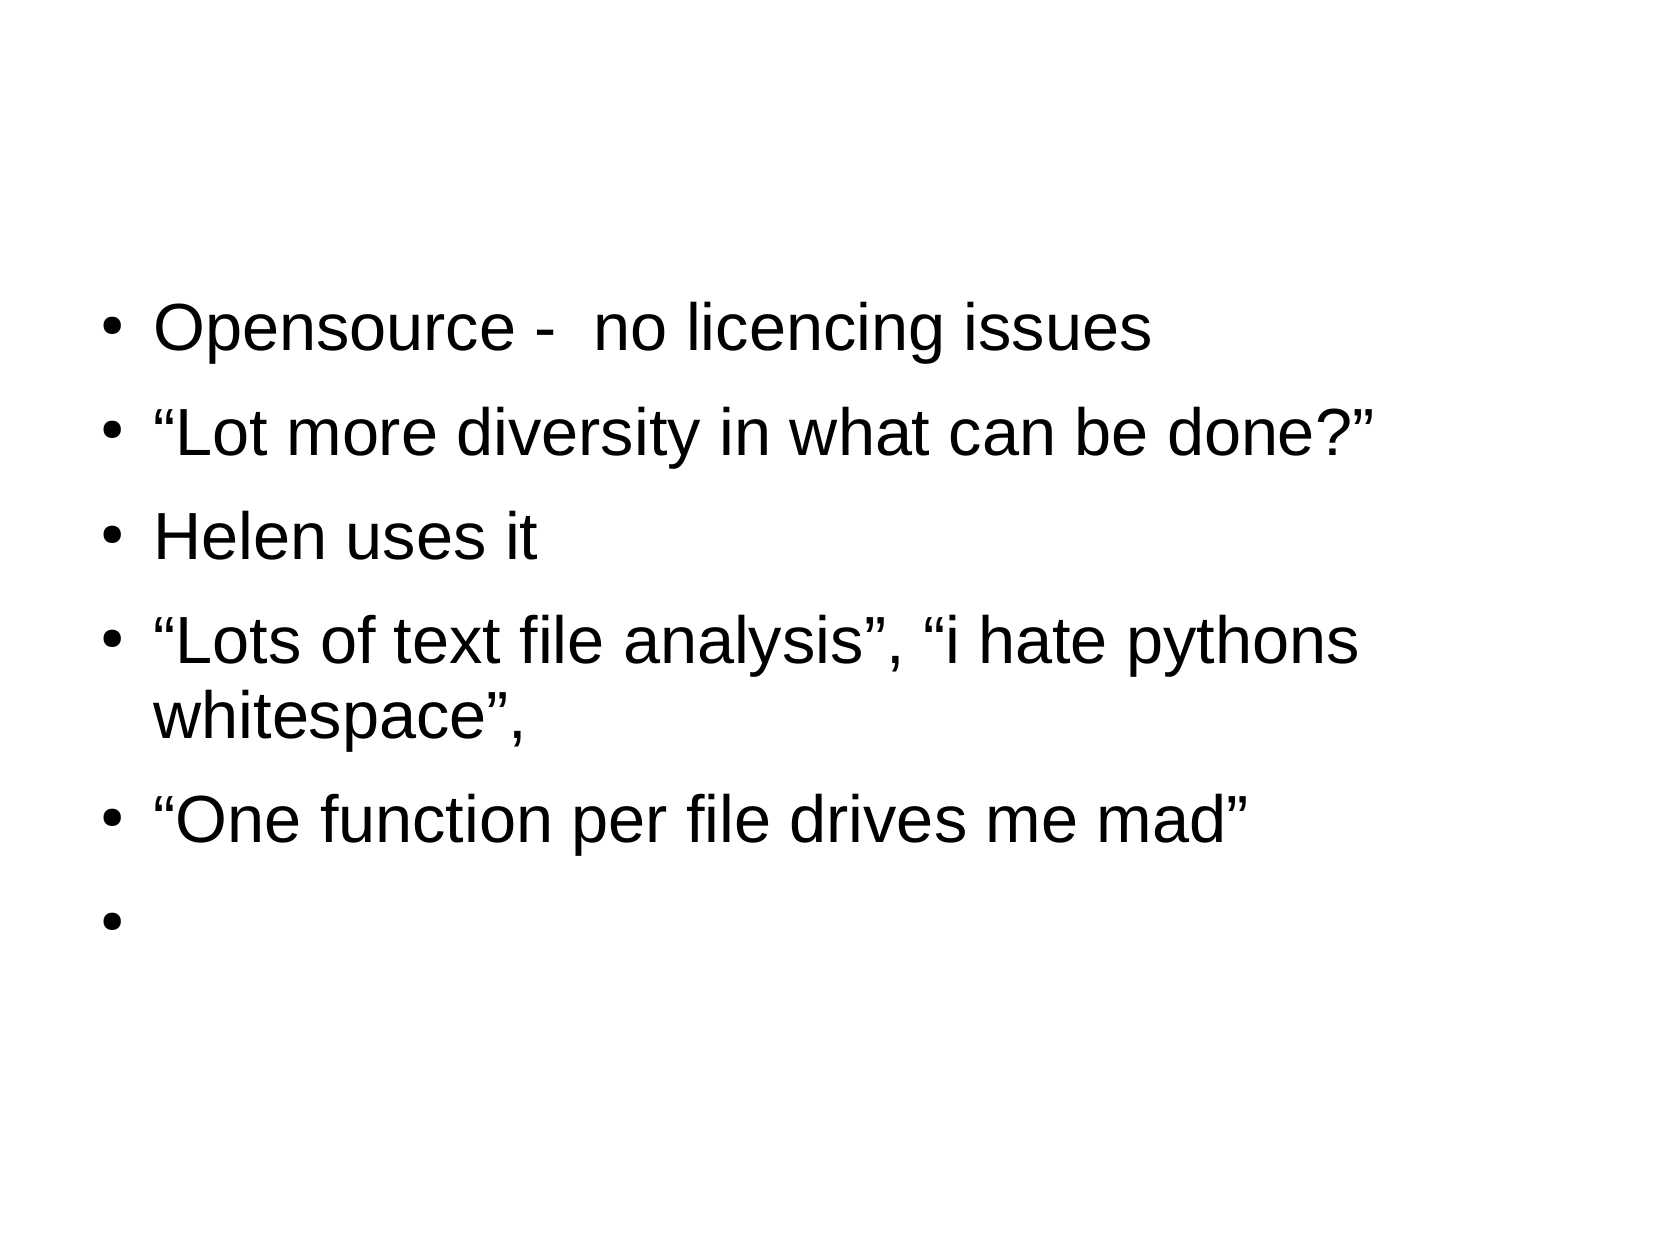

#
Opensource - no licencing issues
“Lot more diversity in what can be done?”
Helen uses it
“Lots of text file analysis”, “i hate pythons whitespace”,
“One function per file drives me mad”